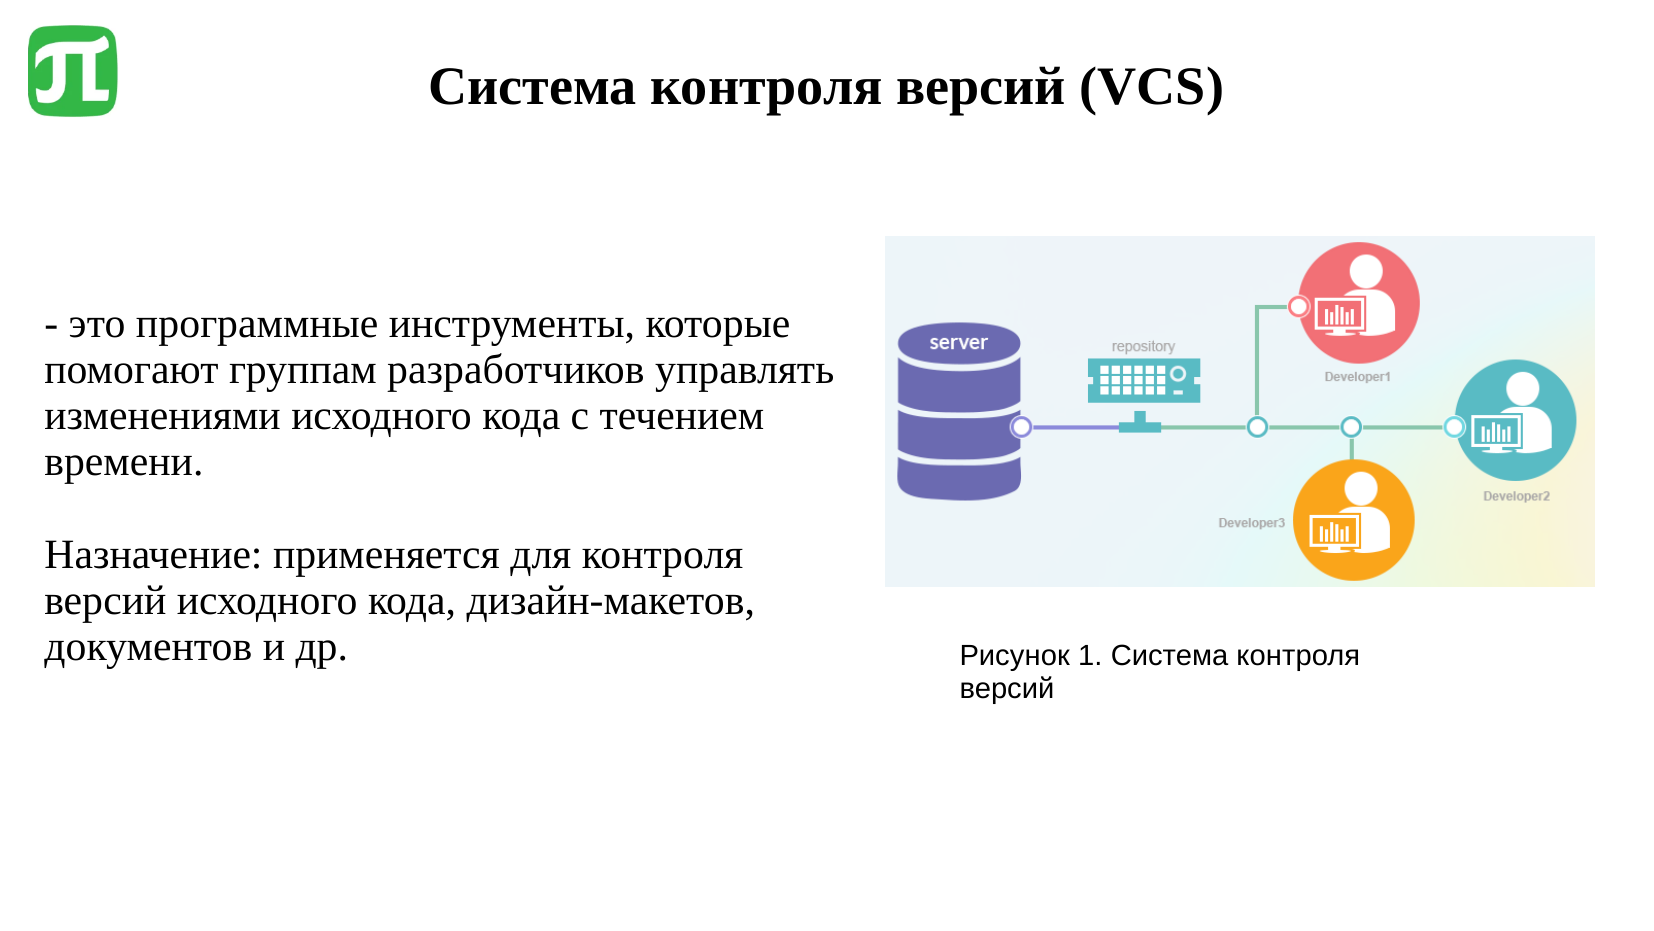

Система контроля версий (VCS)
- это программные инструменты, которые помогают группам разработчиков управлять изменениями исходного кода с течением времени.
Назначение: применяется для контроля версий исходного кода, дизайн-макетов, документов и др.
Рисунок 1. Система контроля версий